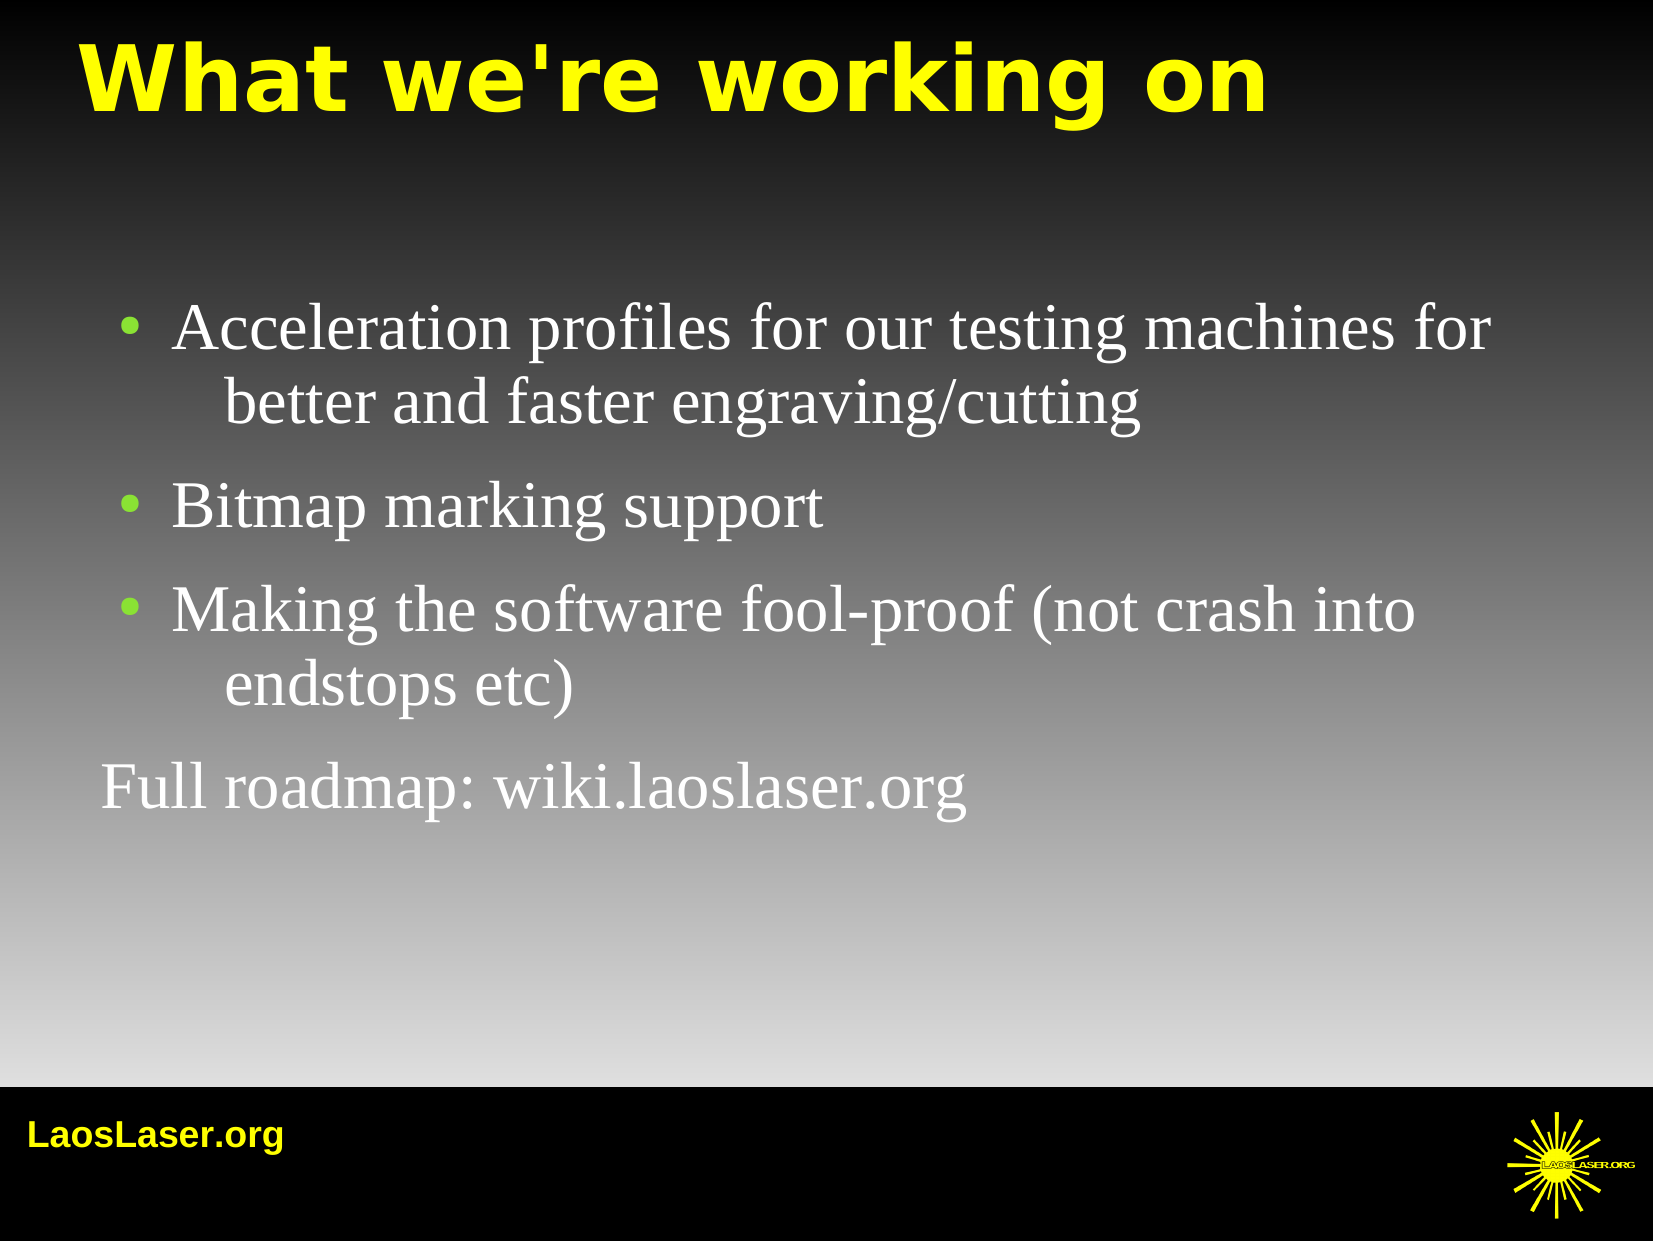

# What we're working on
Acceleration profiles for our testing machines for better and faster engraving/cutting
Bitmap marking support
Making the software fool-proof (not crash into endstops etc)
Full roadmap: wiki.laoslaser.org